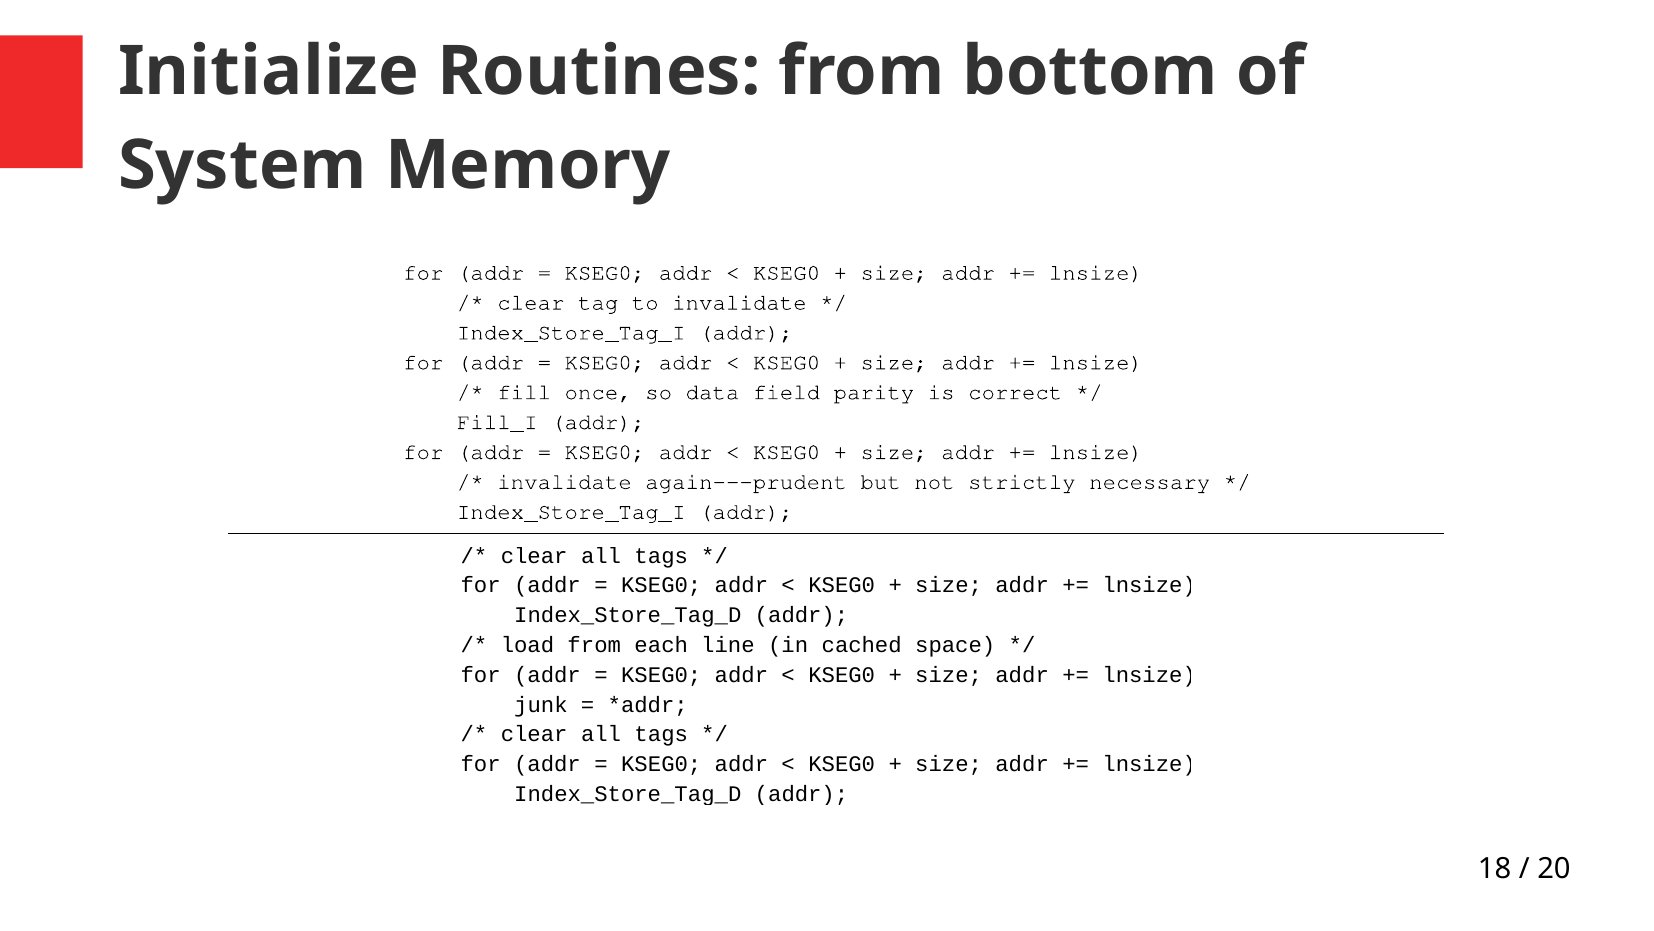

# Initialize Routines: from bottom of System Memory
18